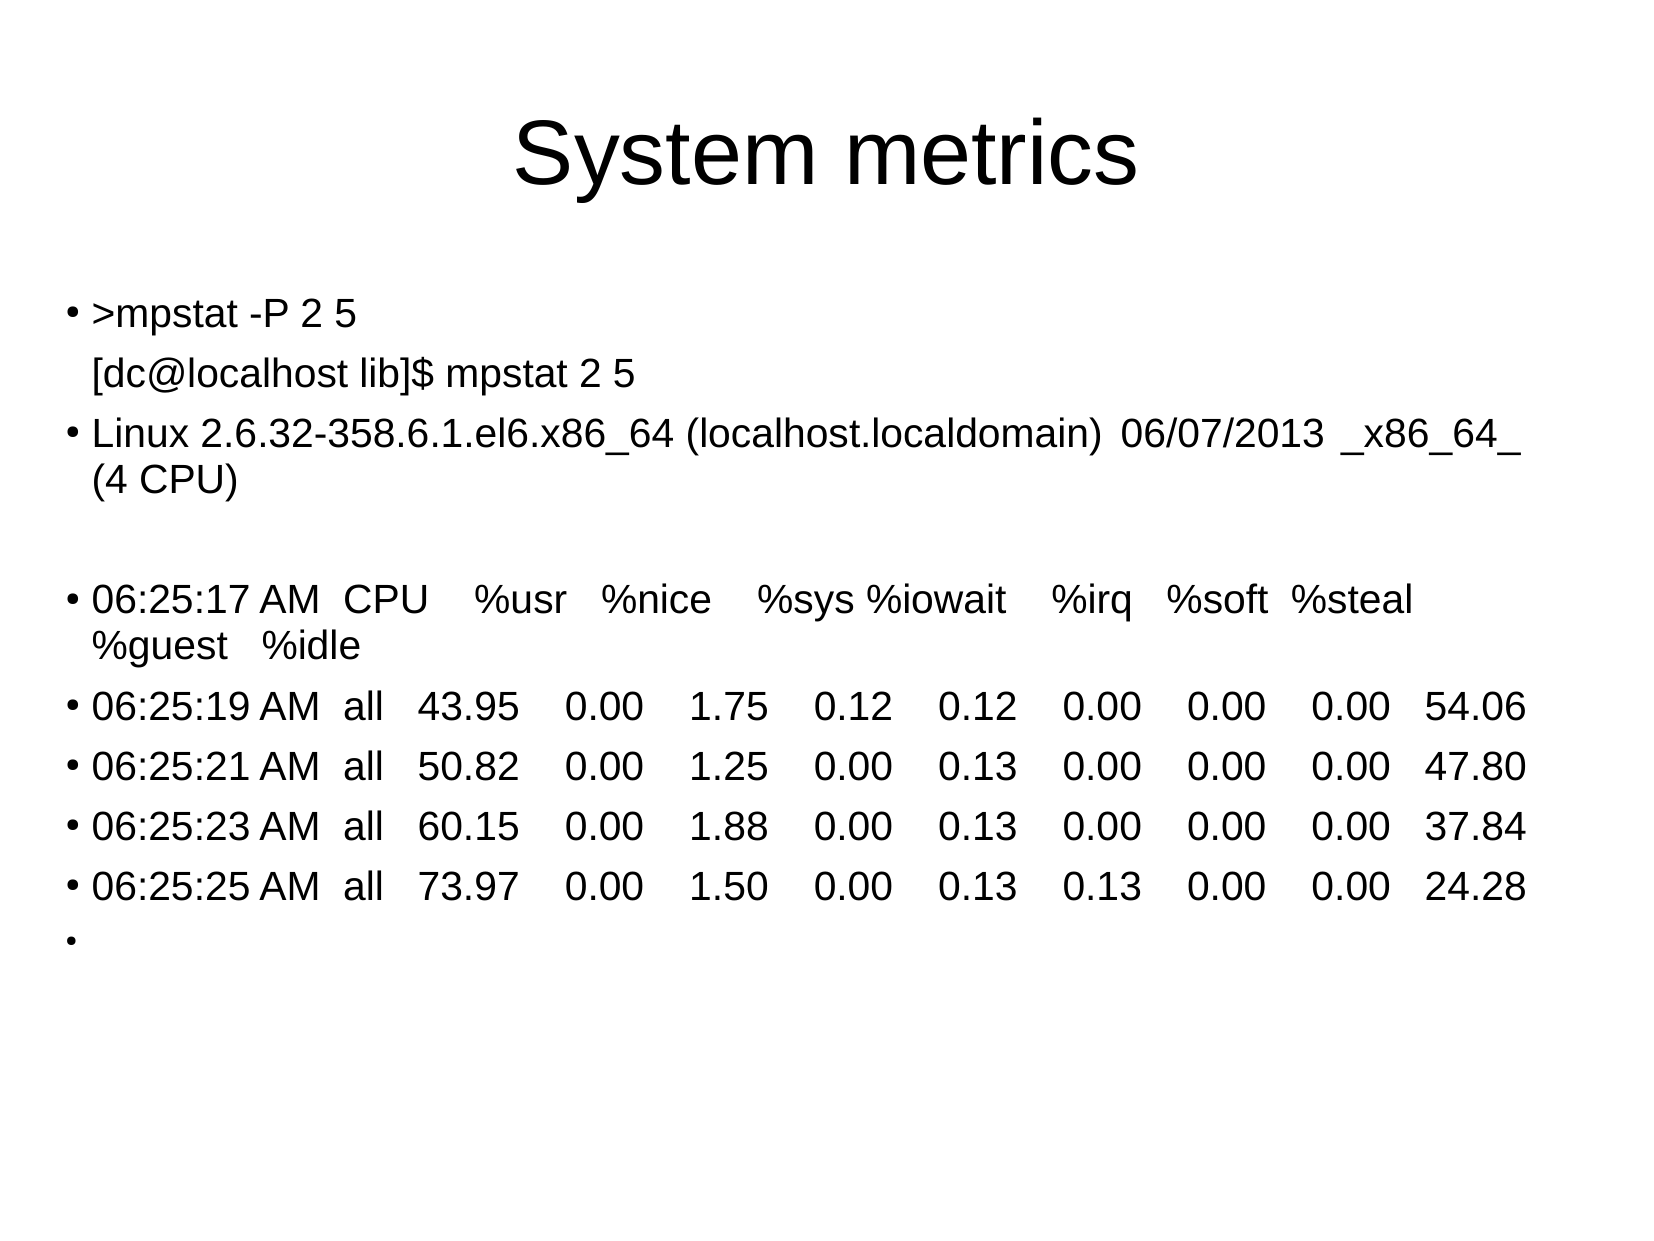

# System metrics
>mpstat -P 2 5
[dc@localhost lib]$ mpstat 2 5
Linux 2.6.32-358.6.1.el6.x86_64 (localhost.localdomain) 	06/07/2013 	_x86_64_	(4 CPU)
06:25:17 AM CPU %usr %nice %sys %iowait %irq %soft %steal %guest %idle
06:25:19 AM all 43.95 0.00 1.75 0.12 0.12 0.00 0.00 0.00 54.06
06:25:21 AM all 50.82 0.00 1.25 0.00 0.13 0.00 0.00 0.00 47.80
06:25:23 AM all 60.15 0.00 1.88 0.00 0.13 0.00 0.00 0.00 37.84
06:25:25 AM all 73.97 0.00 1.50 0.00 0.13 0.13 0.00 0.00 24.28